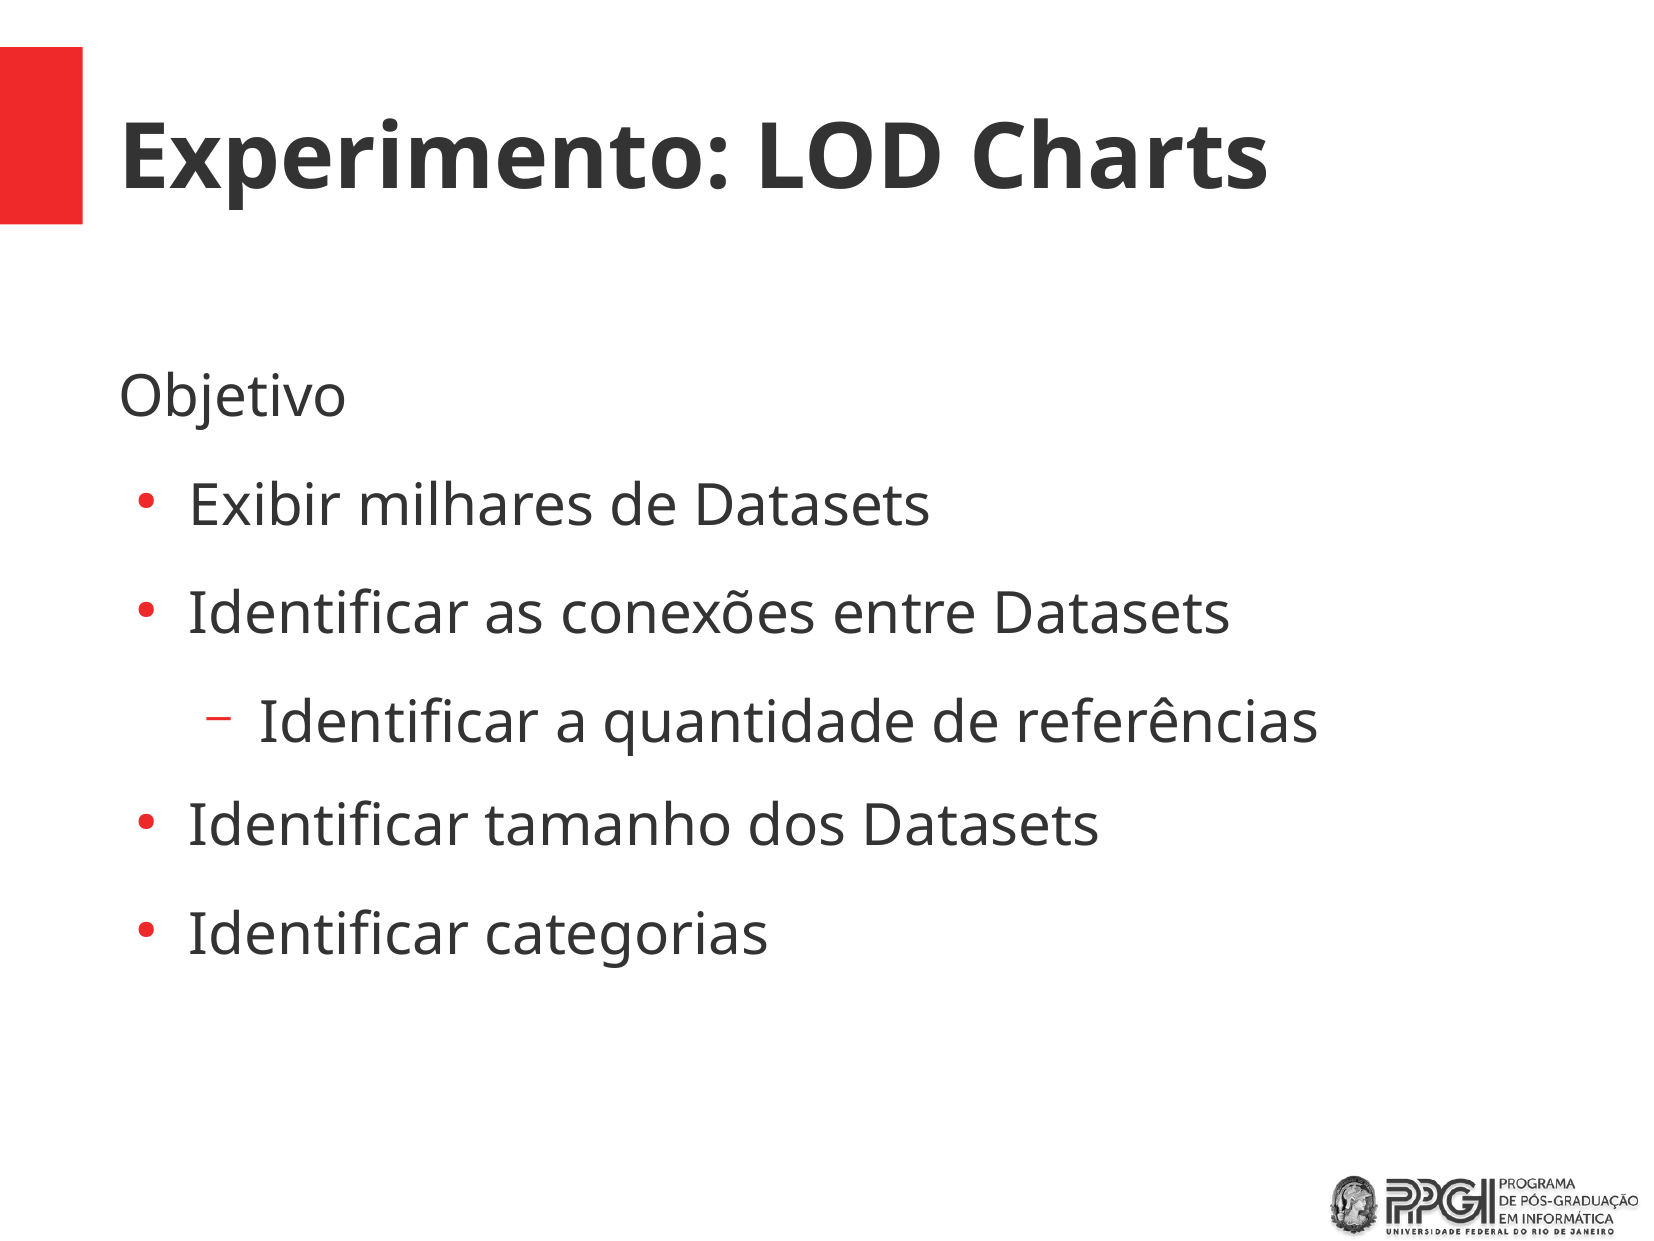

# Experimento: LOD Charts
Objetivo
Exibir milhares de Datasets
Identificar as conexões entre Datasets
Identificar a quantidade de referências
Identificar tamanho dos Datasets
Identificar categorias